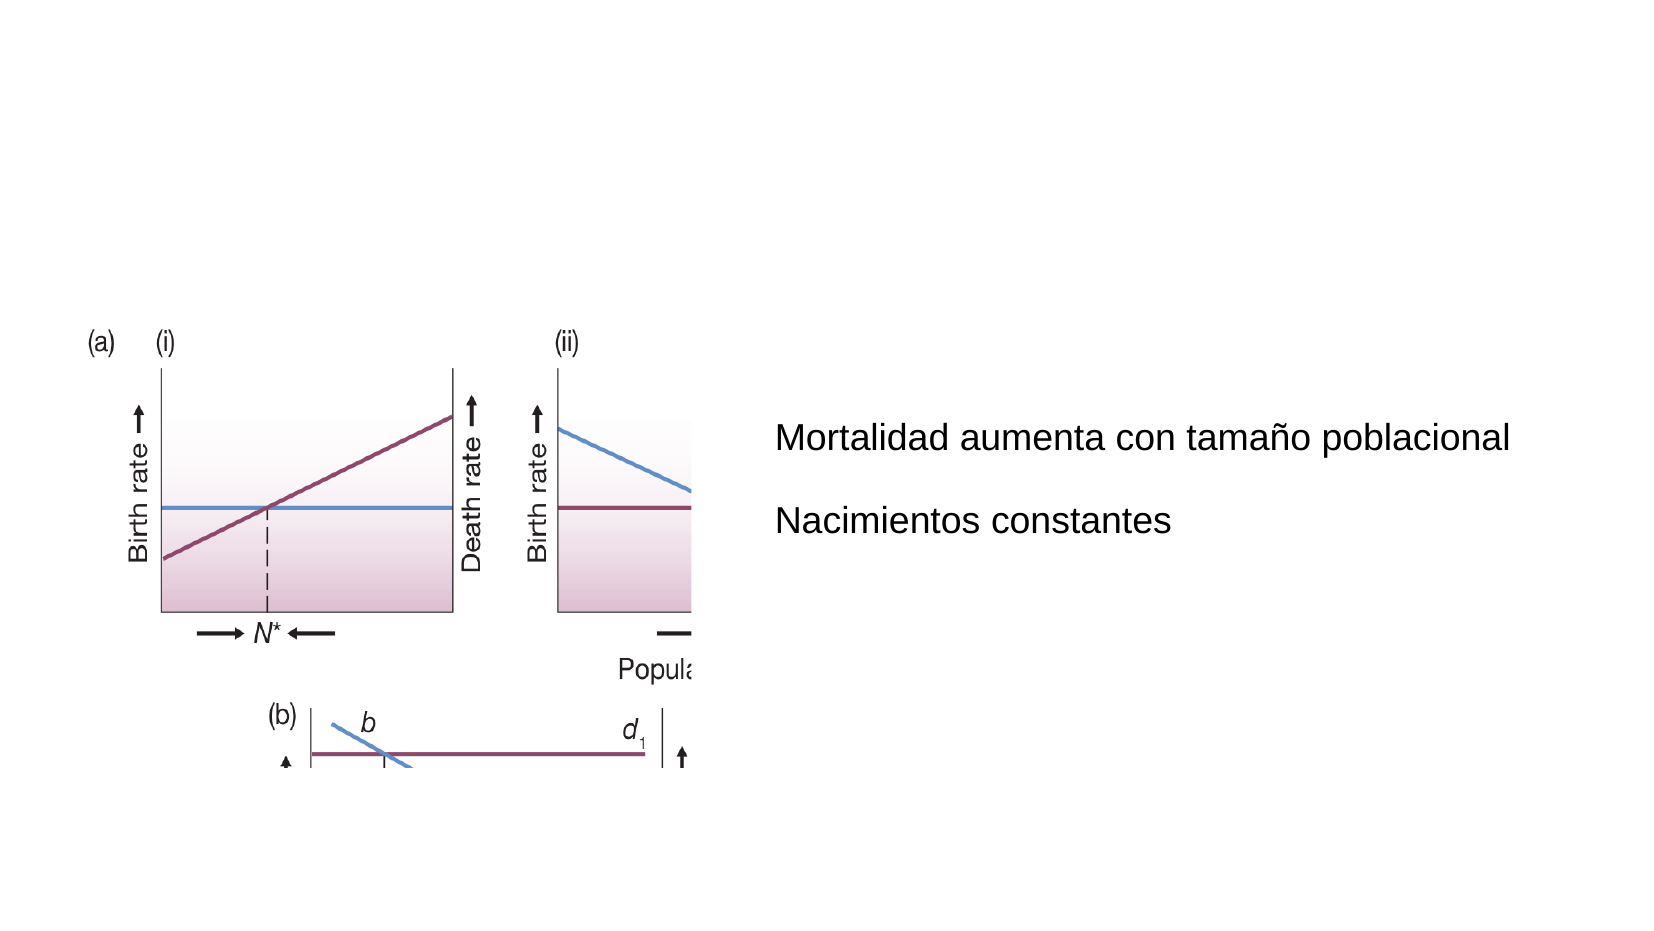

#
Mortalidad aumenta con tamaño poblacional
Nacimientos constantes